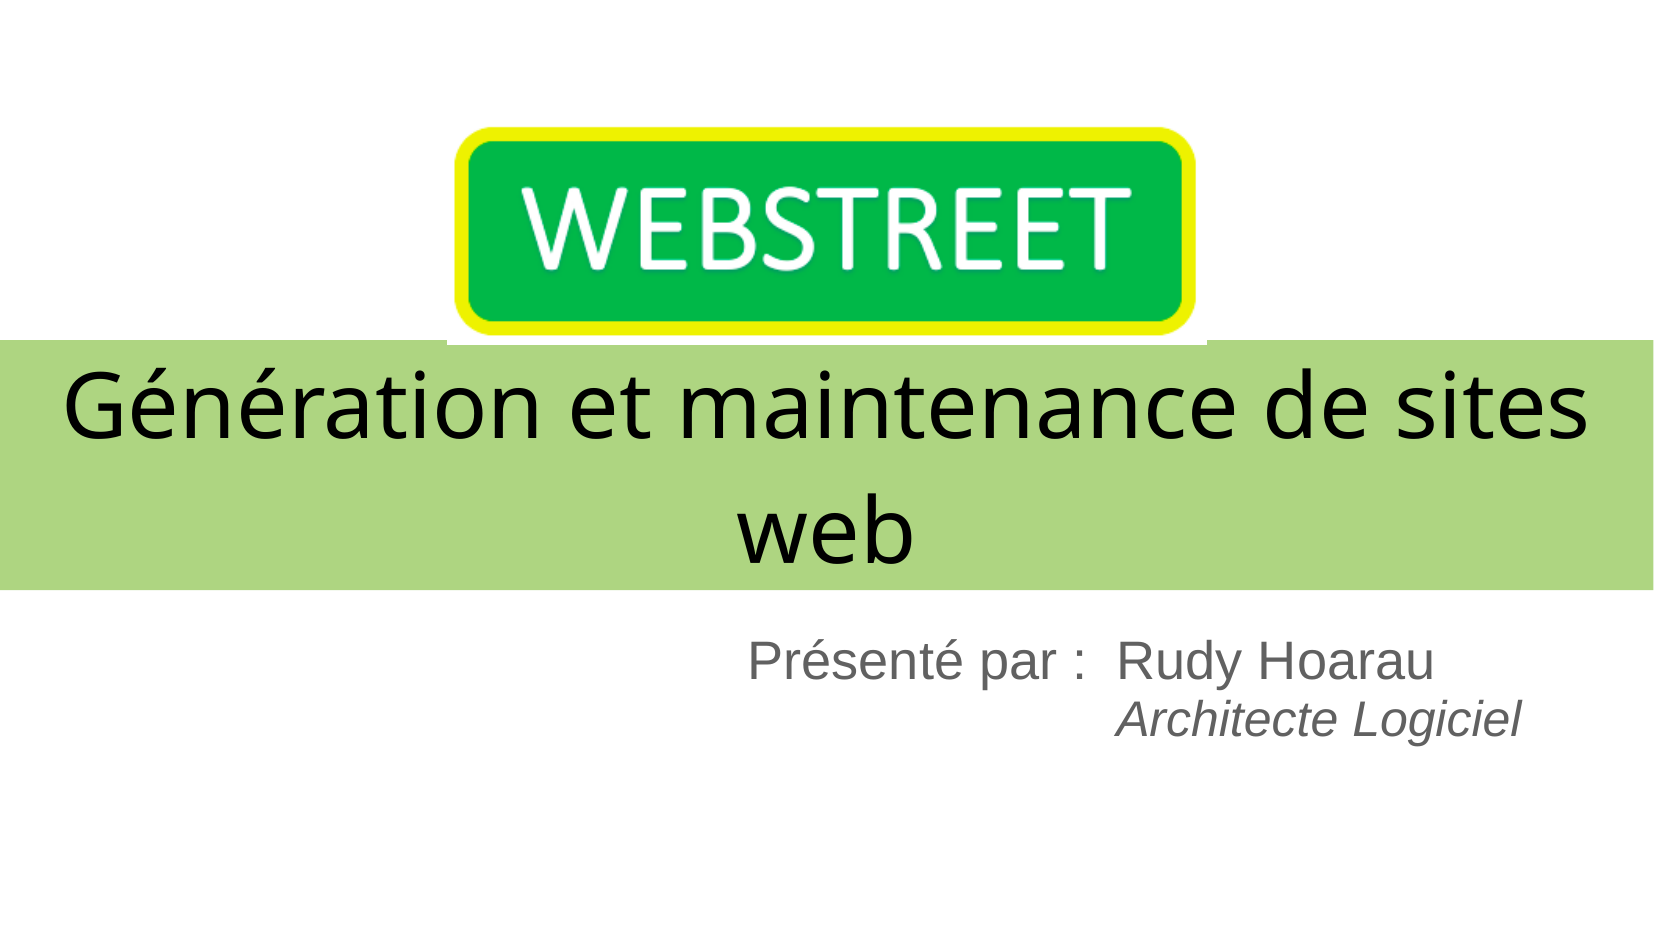

Génération et maintenance de sites web
# Présenté par :	Rudy Hoarau
														Architecte Logiciel